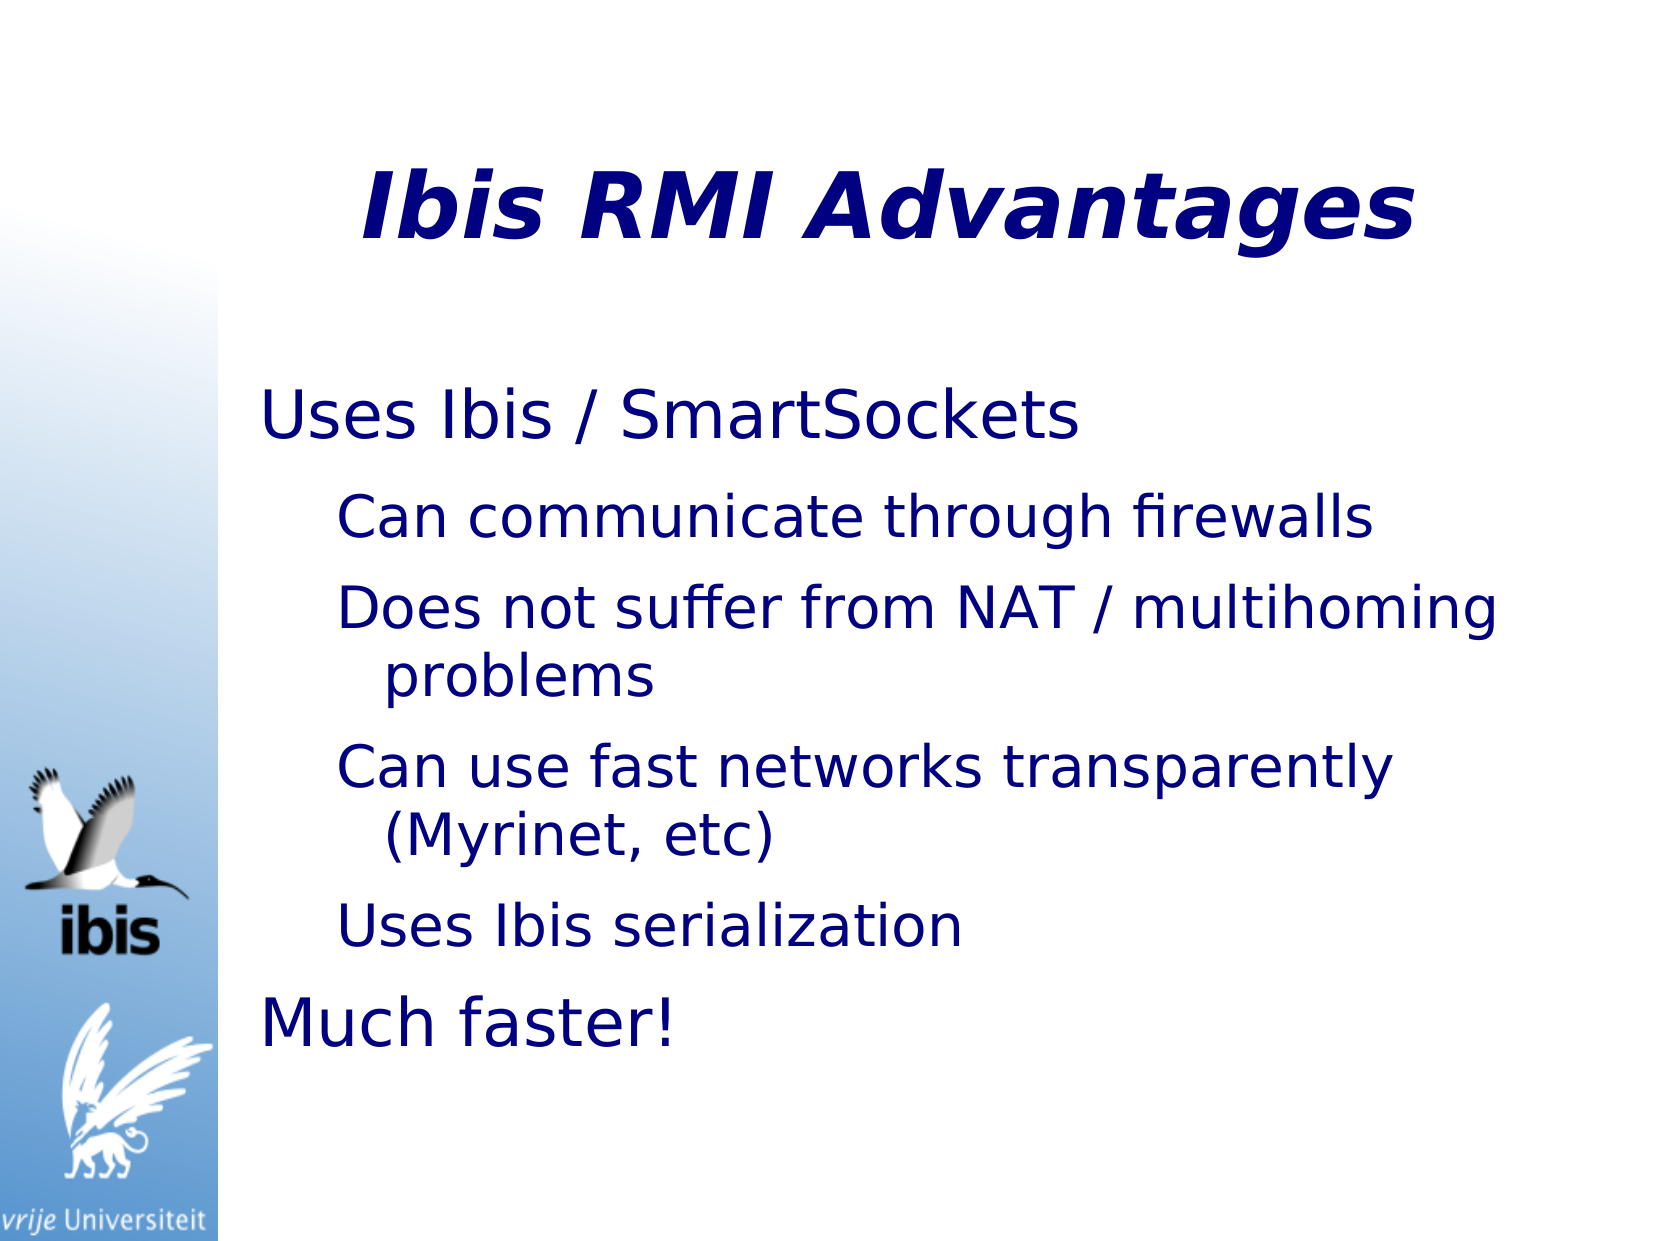

# Ibis RMI Advantages
Uses Ibis / SmartSockets
Can communicate through firewalls
Does not suffer from NAT / multihoming problems
Can use fast networks transparently (Myrinet, etc)
Uses Ibis serialization
Much faster!